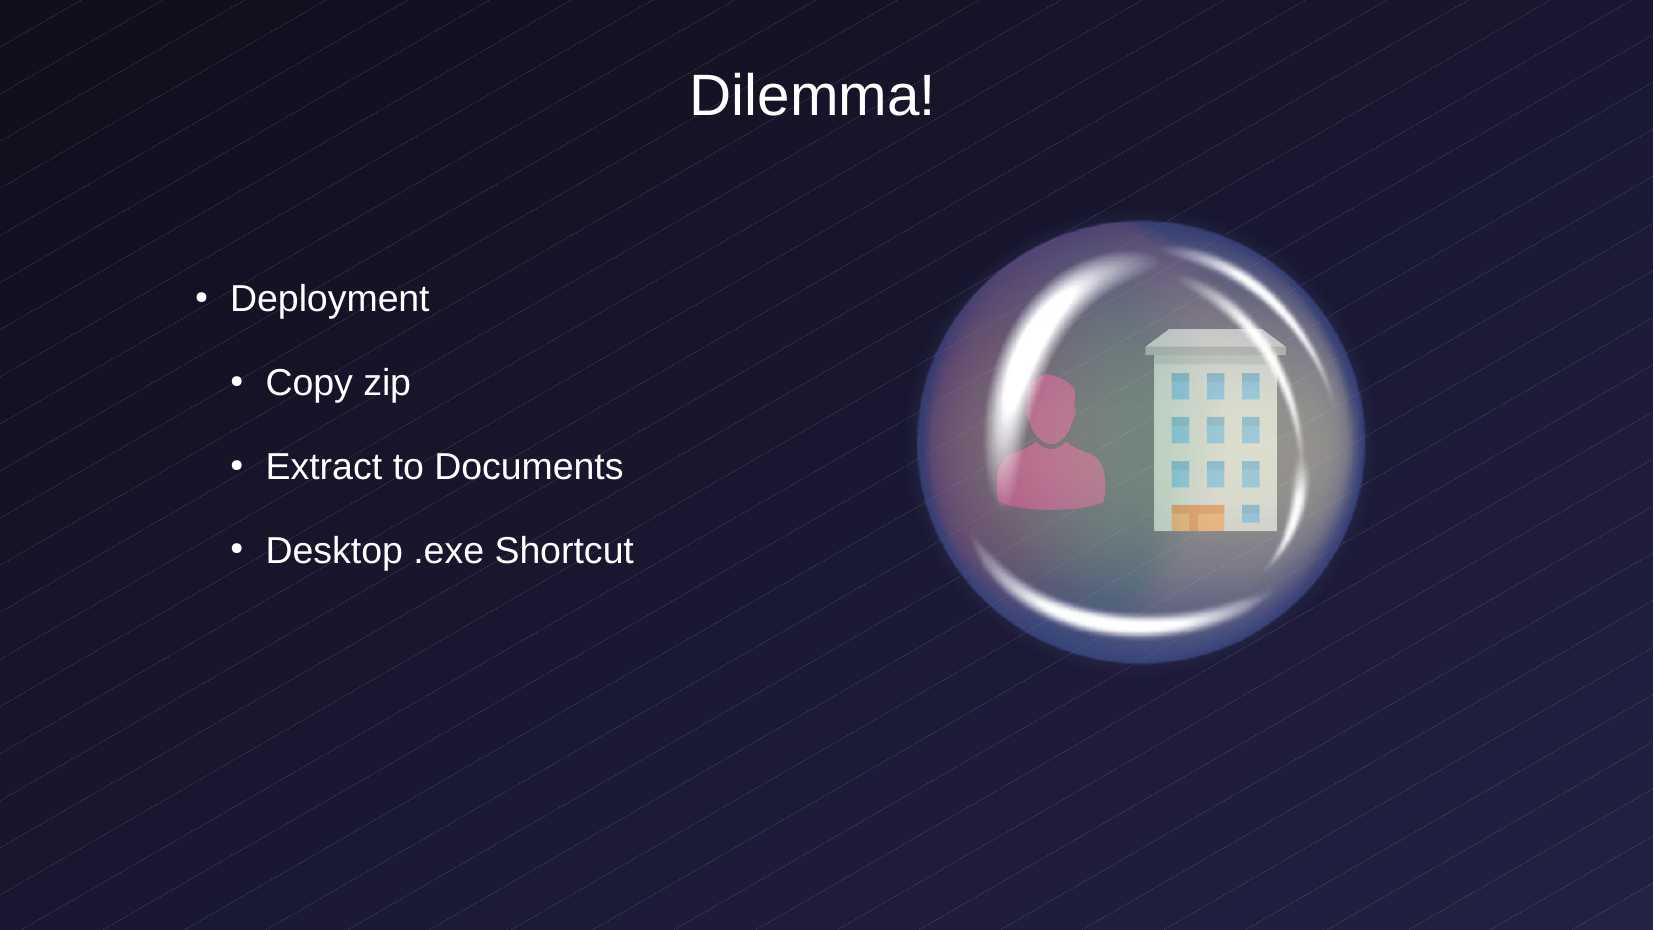

Dilemma!
Deployment
Copy zip
Extract to Documents
Desktop .exe Shortcut